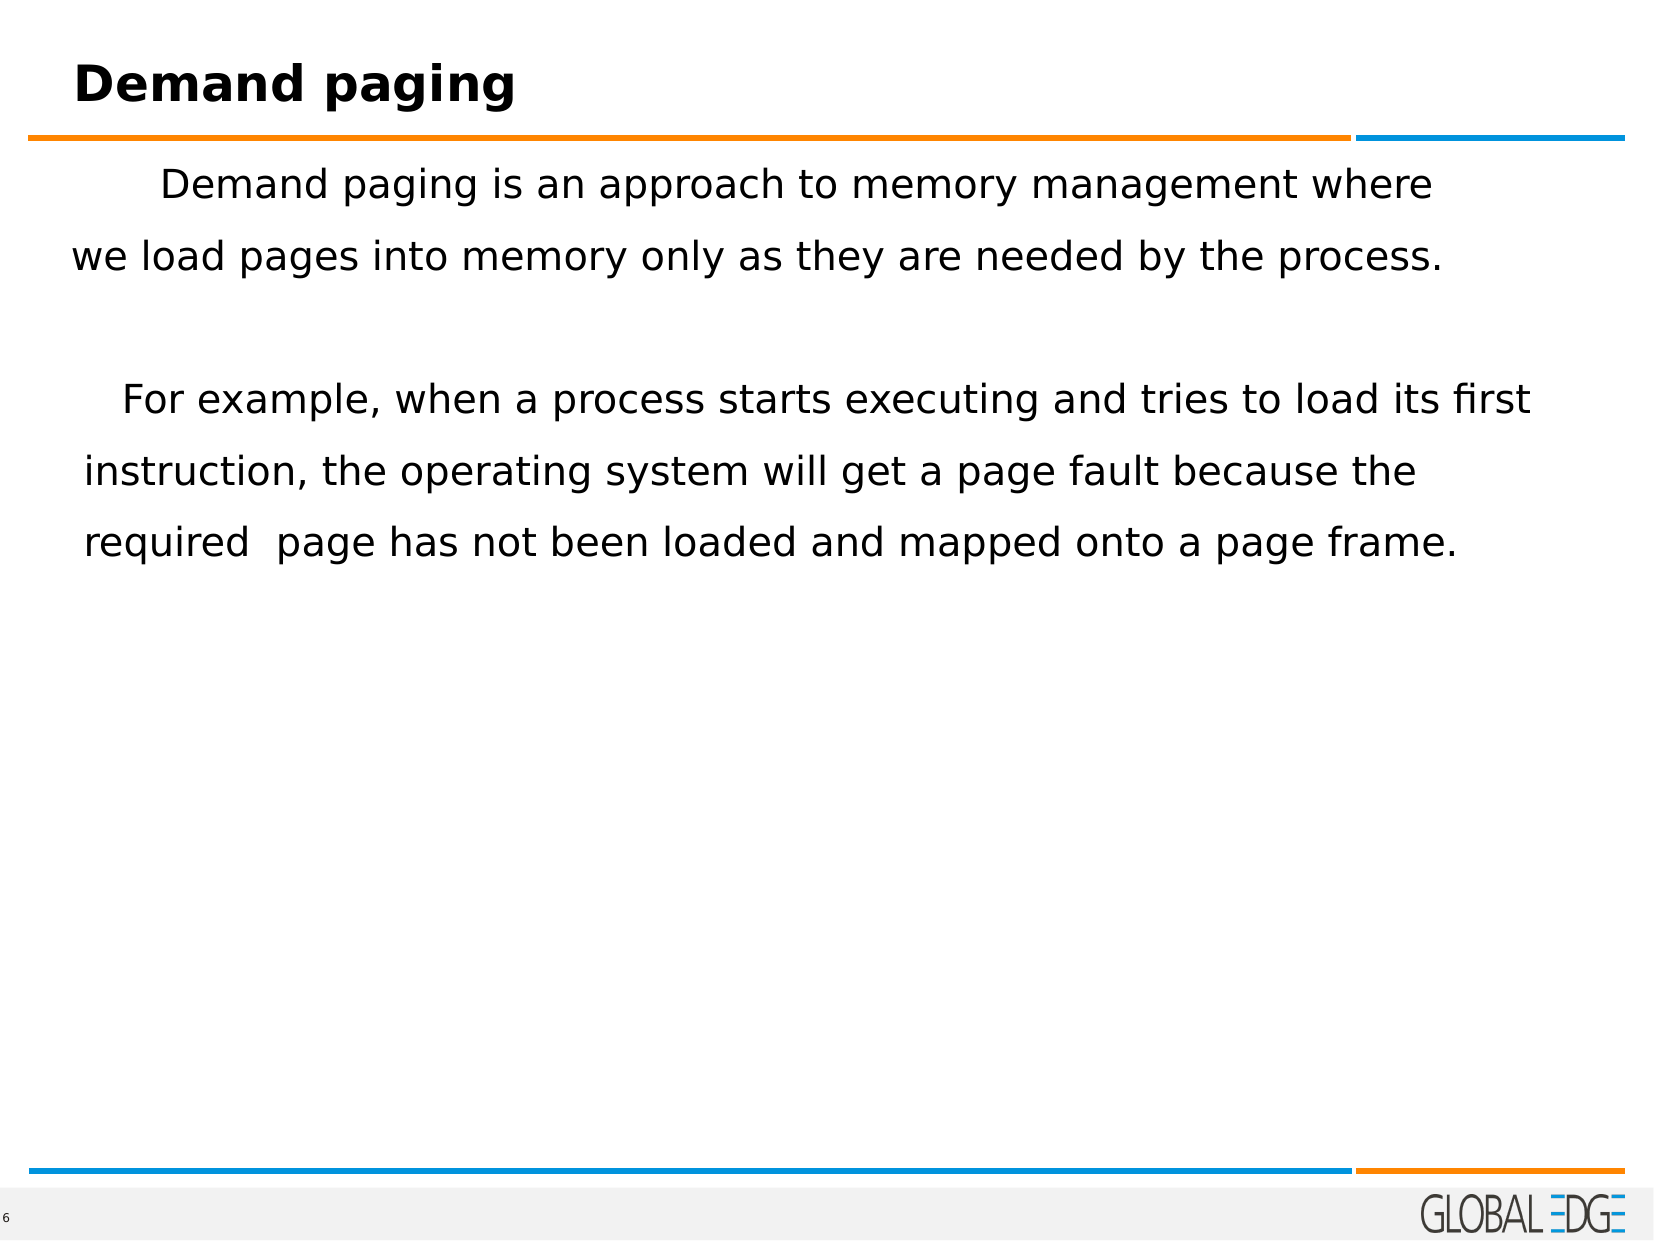

Demand paging
 Demand paging is an approach to memory management where
we load pages into memory only as they are needed by the process.
 For example, when a process starts executing and tries to load its first
 instruction, the operating system will get a page fault because the
 required page has not been loaded and mapped onto a page frame.
6